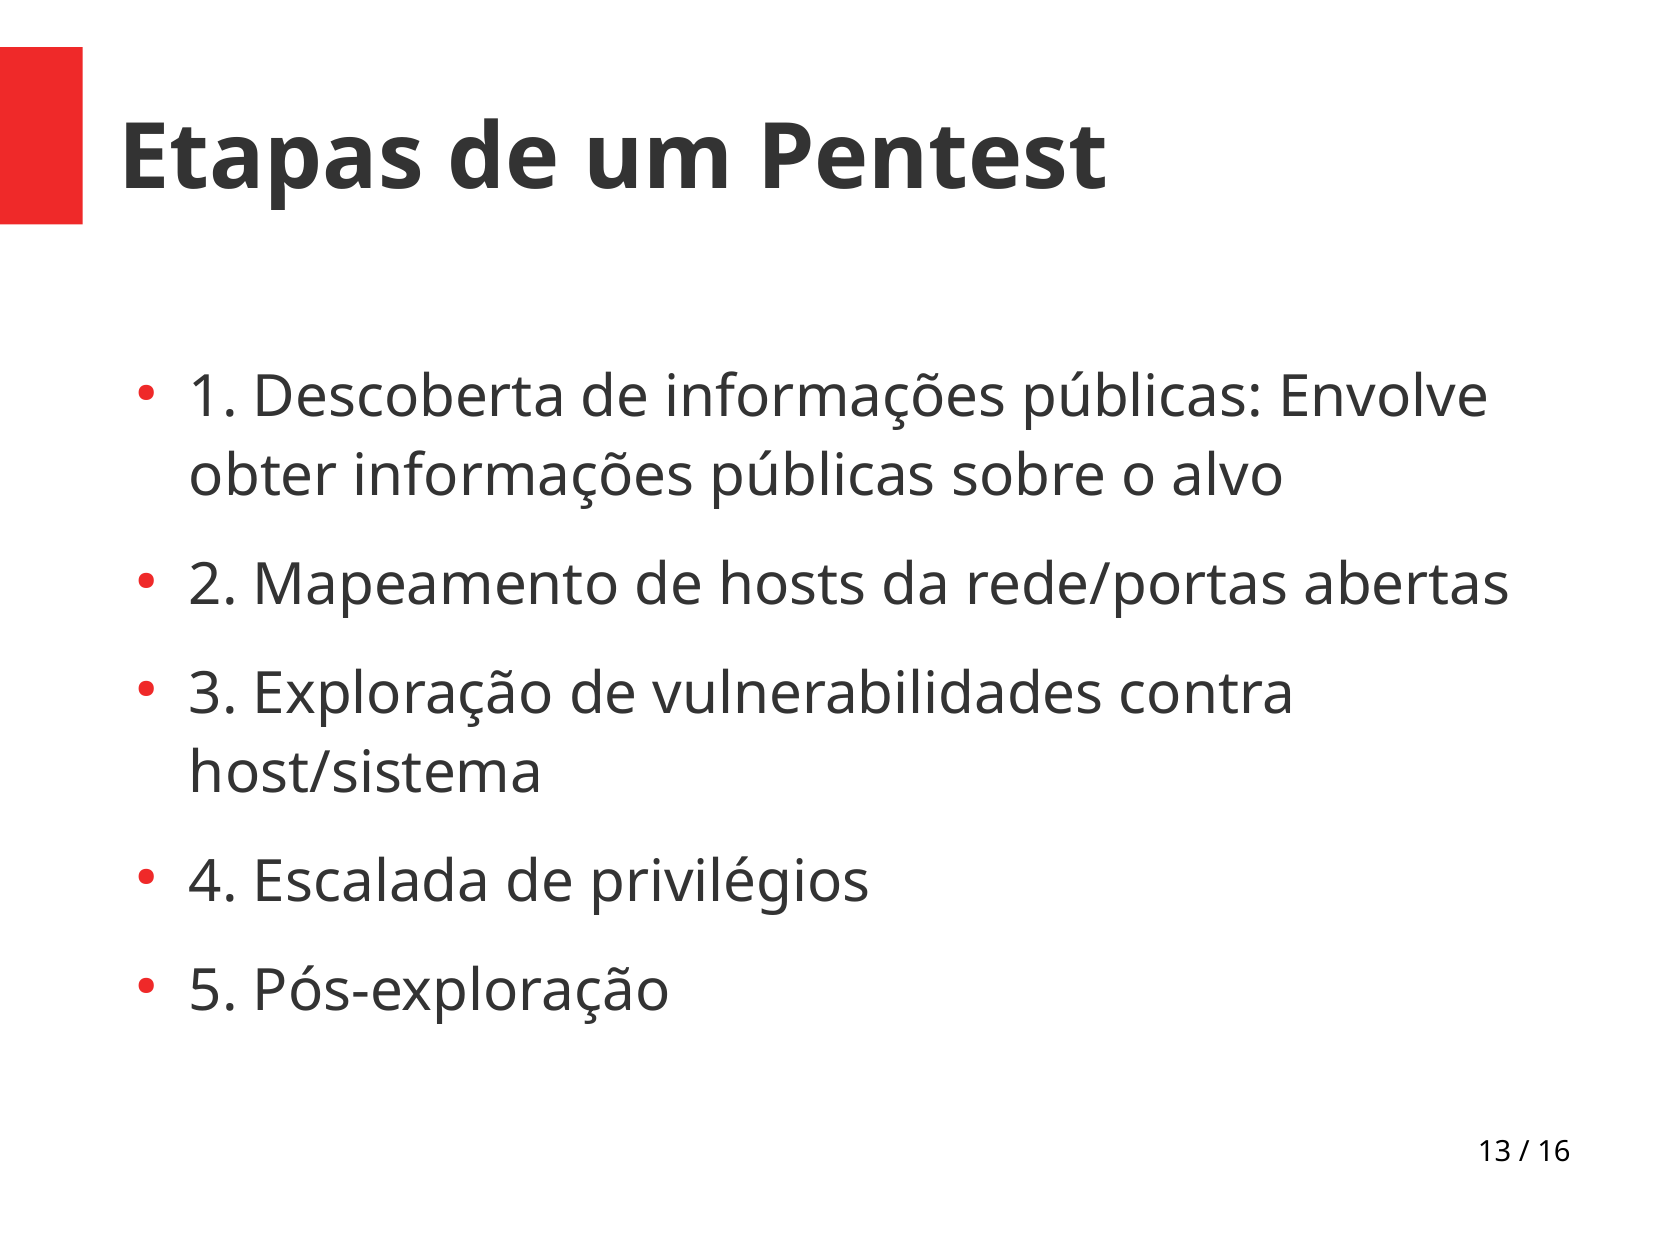

# Etapas de um Pentest
1. Descoberta de informações públicas: Envolve obter informações públicas sobre o alvo
2. Mapeamento de hosts da rede/portas abertas
3. Exploração de vulnerabilidades contra host/sistema
4. Escalada de privilégios
5. Pós-exploração
13